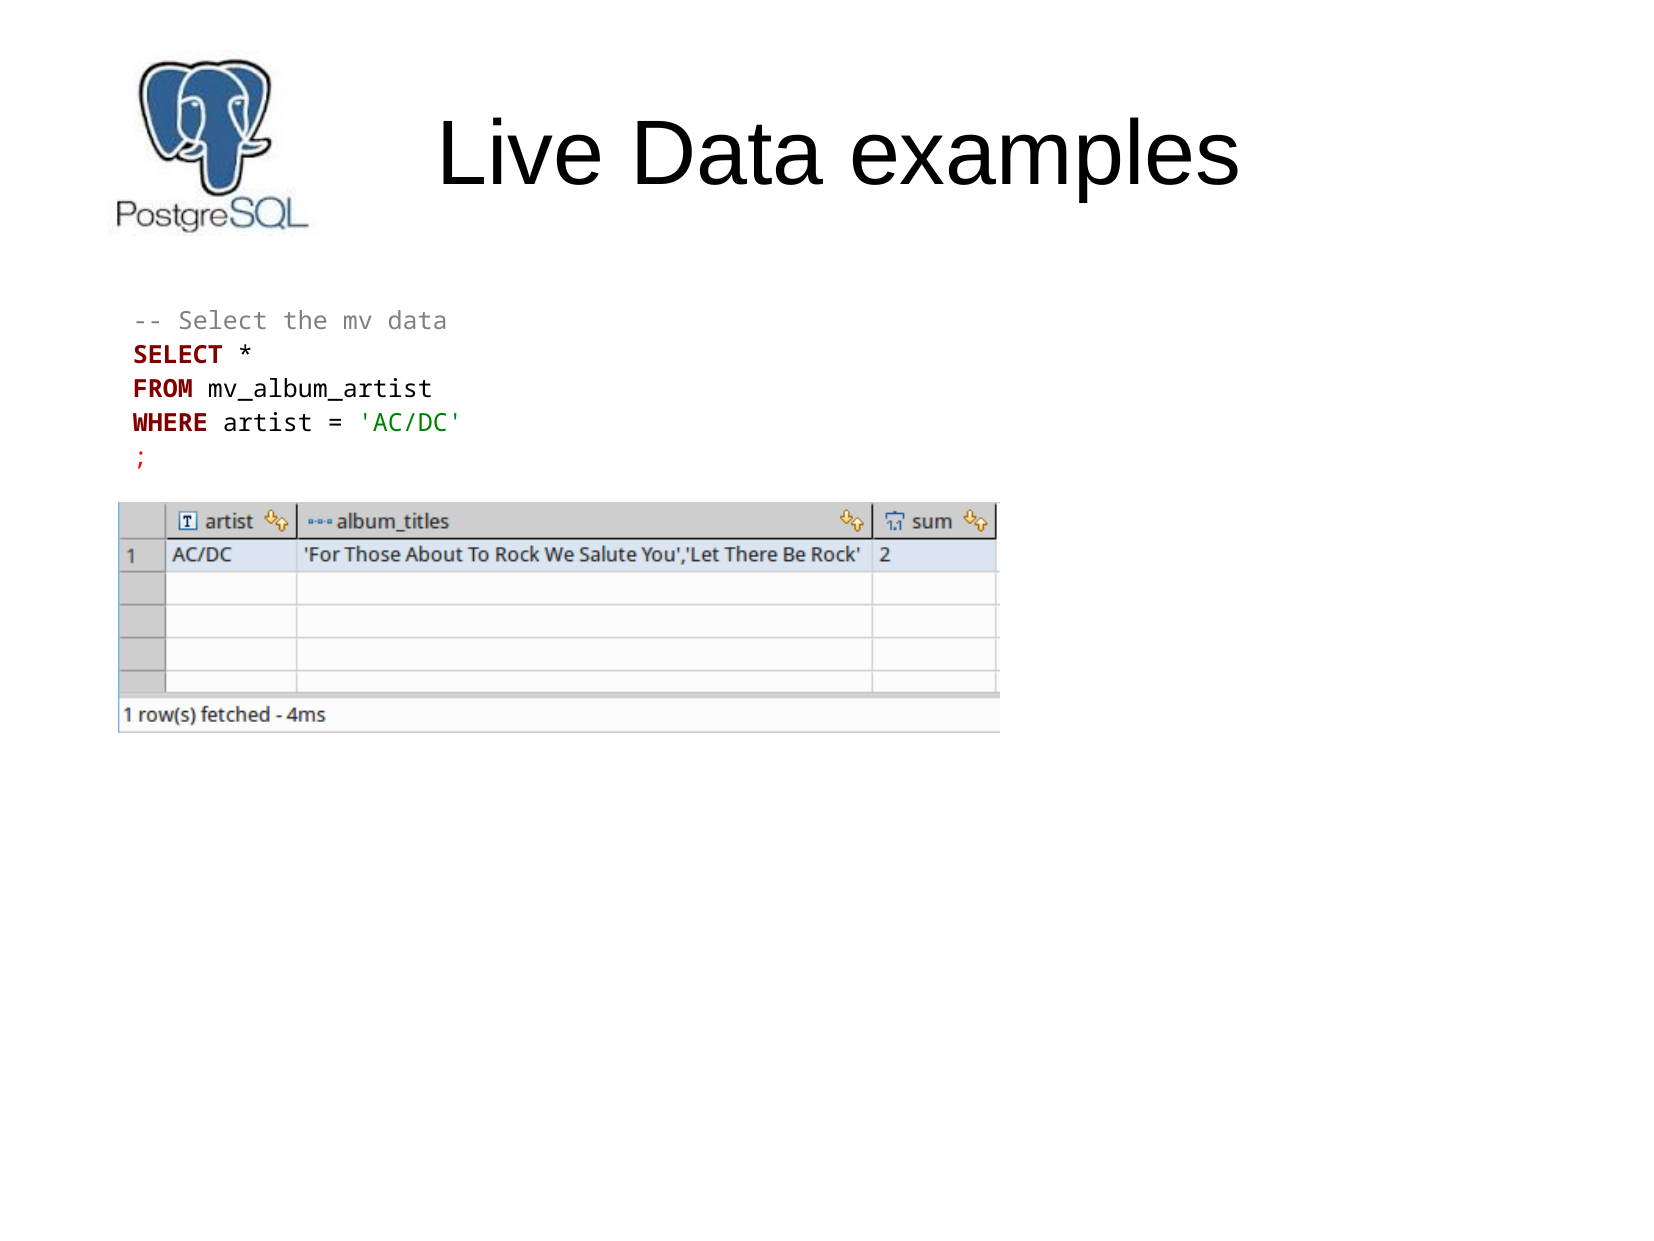

# Live Data examples
-- Select the mv data
SELECT *
FROM mv_album_artist
WHERE artist = 'AC/DC'
;